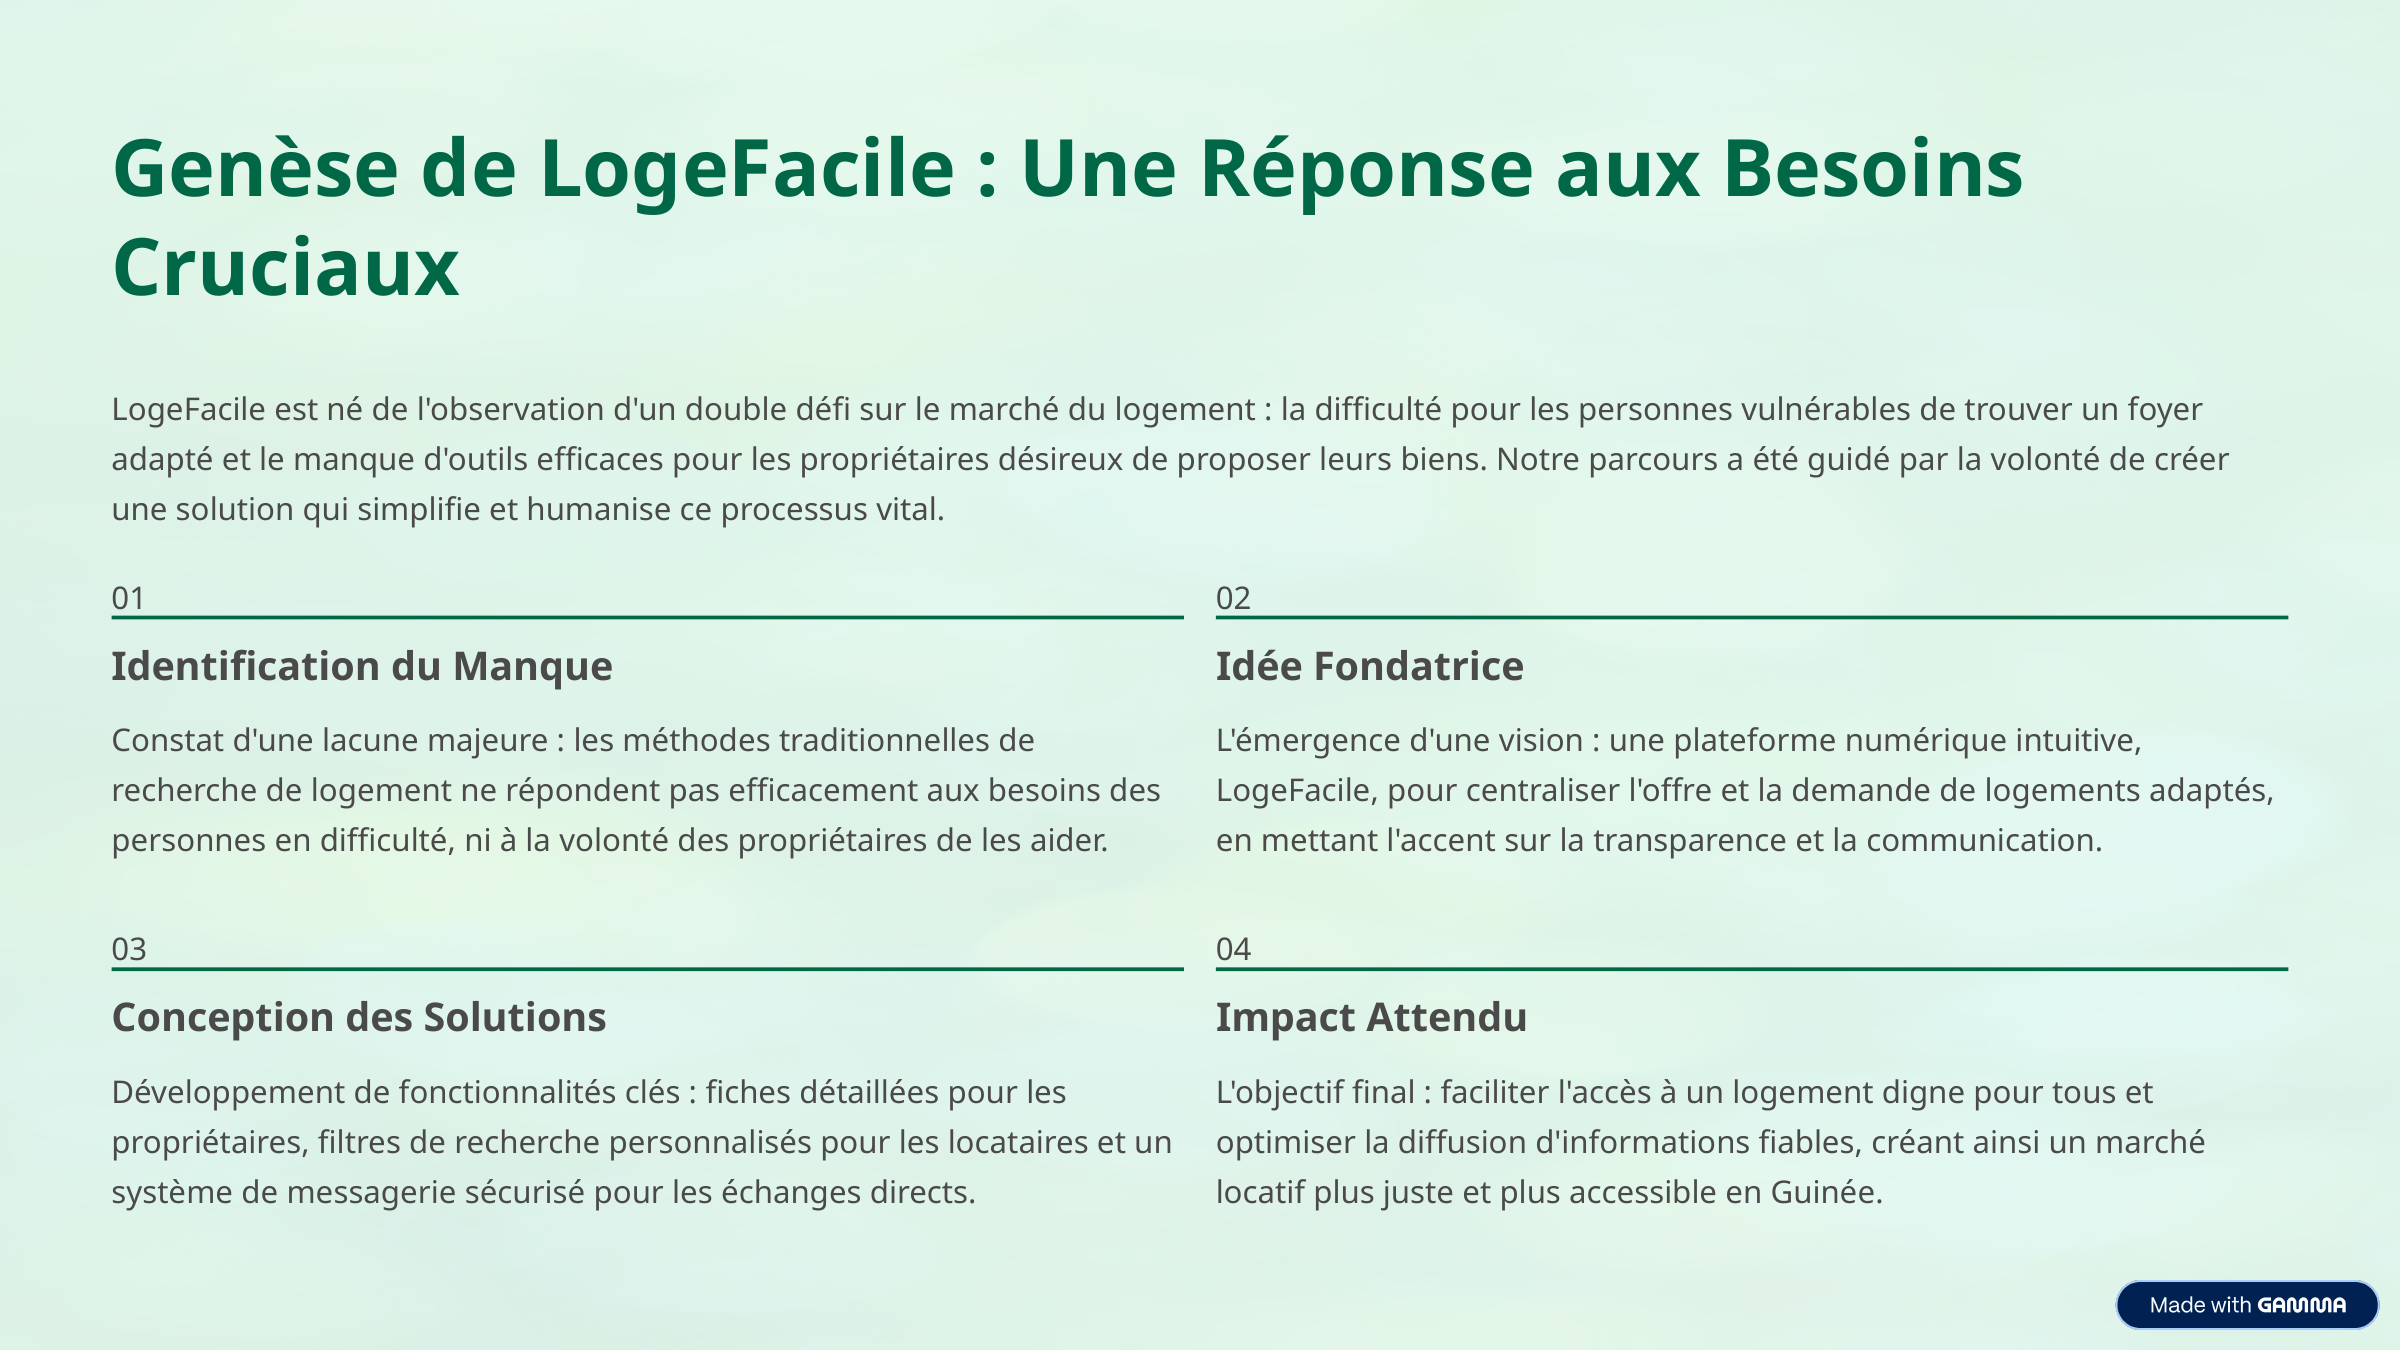

Genèse de LogeFacile : Une Réponse aux Besoins Cruciaux
LogeFacile est né de l'observation d'un double défi sur le marché du logement : la difficulté pour les personnes vulnérables de trouver un foyer adapté et le manque d'outils efficaces pour les propriétaires désireux de proposer leurs biens. Notre parcours a été guidé par la volonté de créer une solution qui simplifie et humanise ce processus vital.
01
02
Identification du Manque
Idée Fondatrice
Constat d'une lacune majeure : les méthodes traditionnelles de recherche de logement ne répondent pas efficacement aux besoins des personnes en difficulté, ni à la volonté des propriétaires de les aider.
L'émergence d'une vision : une plateforme numérique intuitive, LogeFacile, pour centraliser l'offre et la demande de logements adaptés, en mettant l'accent sur la transparence et la communication.
03
04
Conception des Solutions
Impact Attendu
Développement de fonctionnalités clés : fiches détaillées pour les propriétaires, filtres de recherche personnalisés pour les locataires et un système de messagerie sécurisé pour les échanges directs.
L'objectif final : faciliter l'accès à un logement digne pour tous et optimiser la diffusion d'informations fiables, créant ainsi un marché locatif plus juste et plus accessible en Guinée.